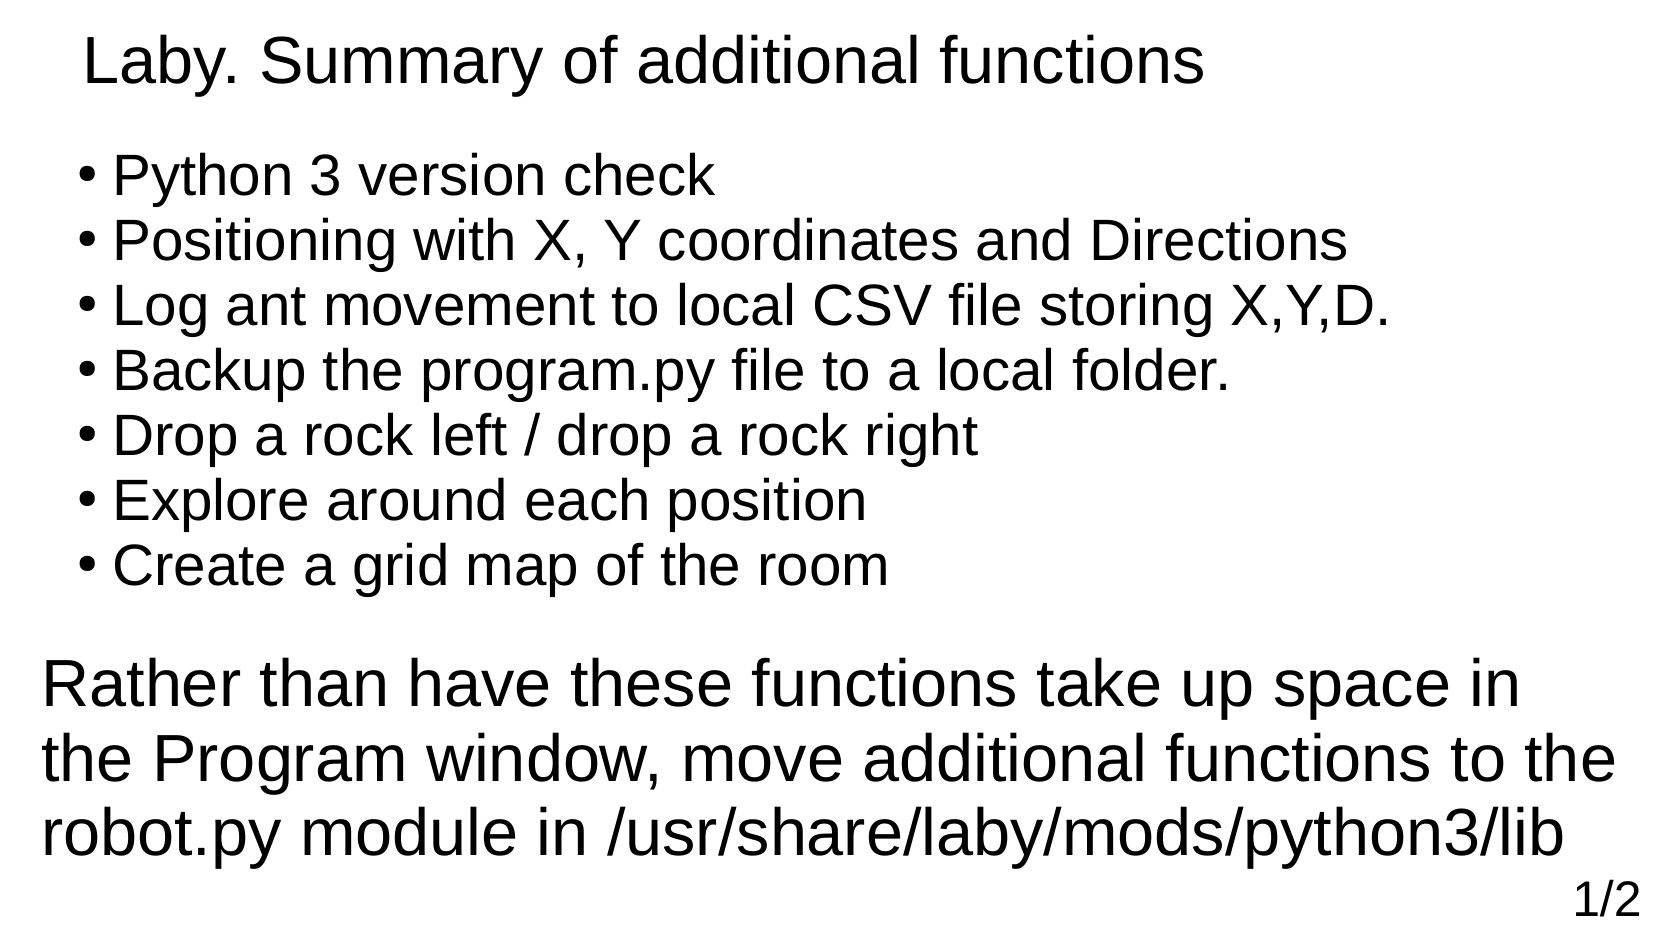

# Laby. Summary of additional functions
Python 3 version check
Positioning with X, Y coordinates and Directions
Log ant movement to local CSV file storing X,Y,D.
Backup the program.py file to a local folder.
Drop a rock left / drop a rock right
Explore around each position
Create a grid map of the room
Rather than have these functions take up space in the Program window, move additional functions to the robot.py module in /usr/share/laby/mods/python3/lib
1/2